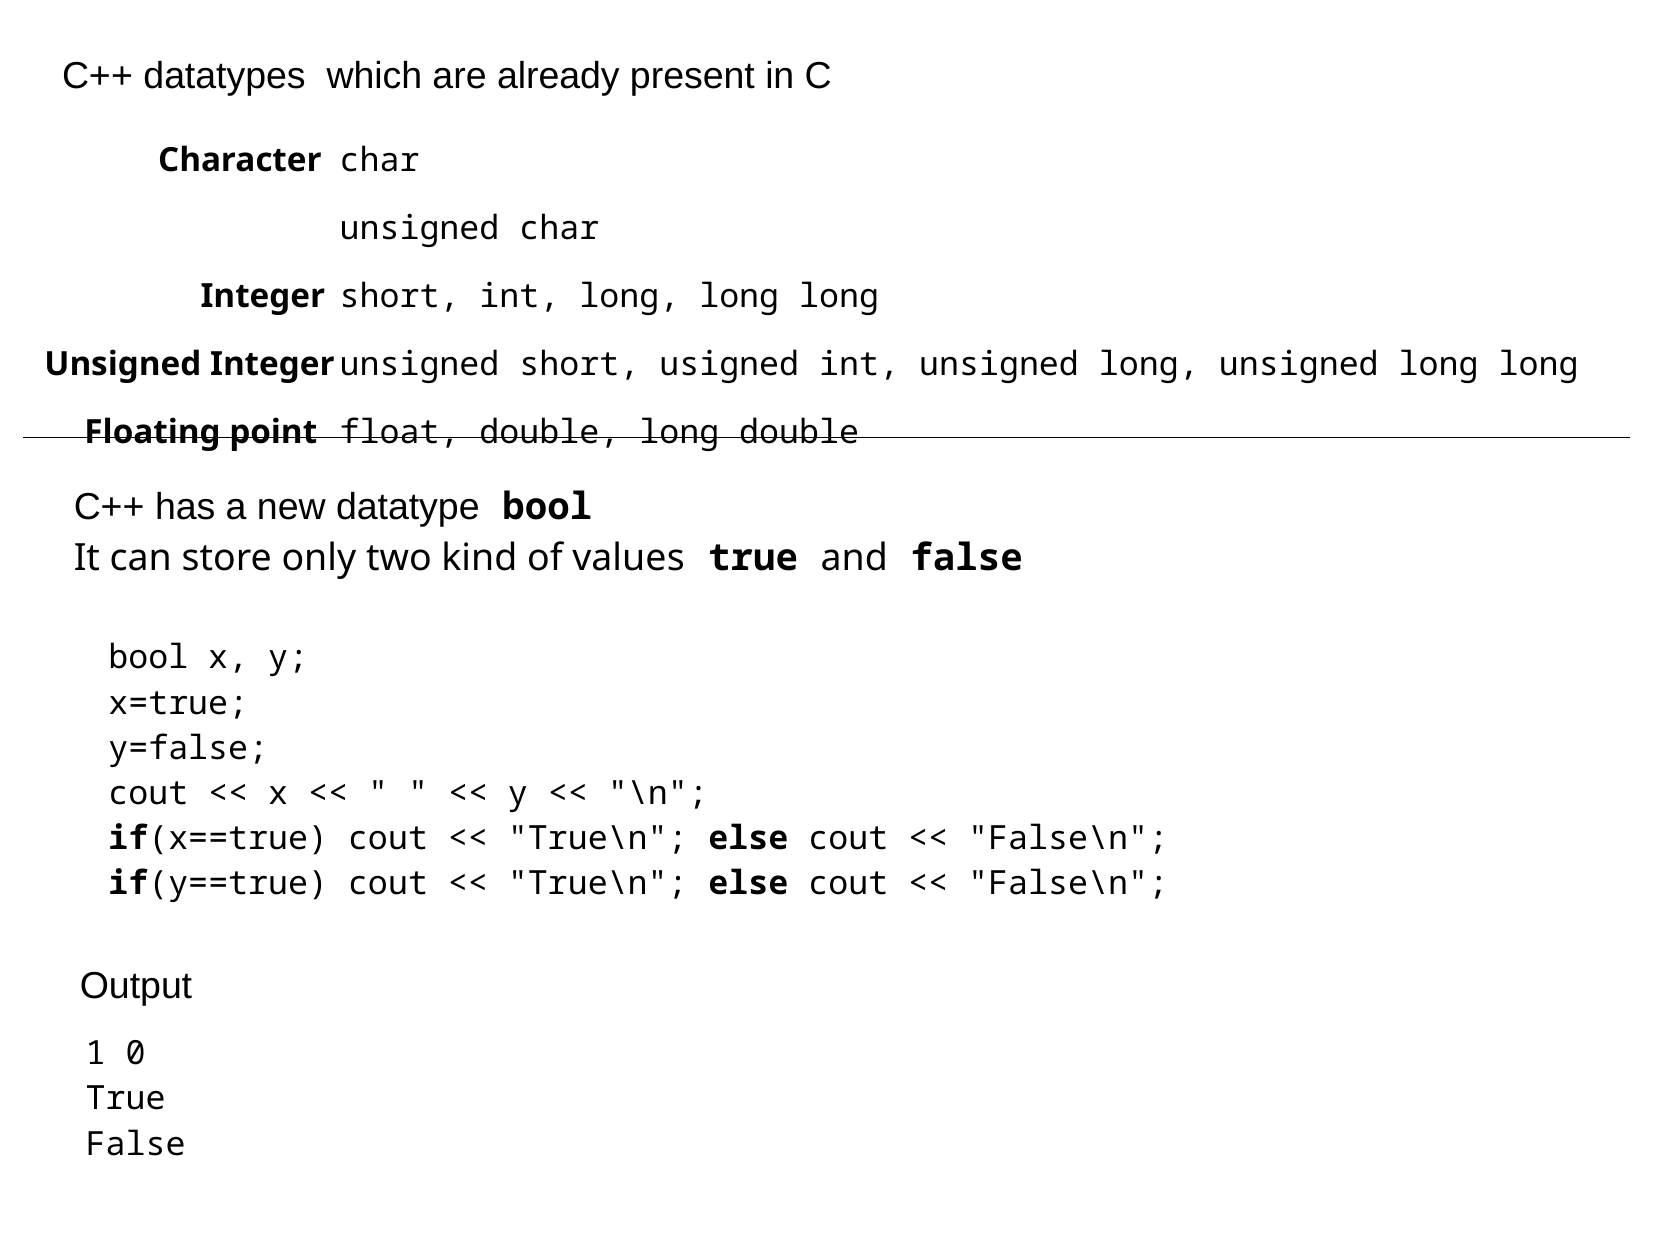

C++ datatypes which are already present in C
	 Character	char
				unsigned char
		 Integer	short, int, long, long long
Unsigned Integer	unsigned short, usigned int, unsigned long, unsigned long long
 Floating point	float, double, long double
C++ has a new datatype bool
It can store only two kind of values true and false
bool x, y;
x=true;
y=false;
cout << x << " " << y << "\n";
if(x==true) cout << "True\n"; else cout << "False\n";
if(y==true) cout << "True\n"; else cout << "False\n";
Output
1 0
True
False